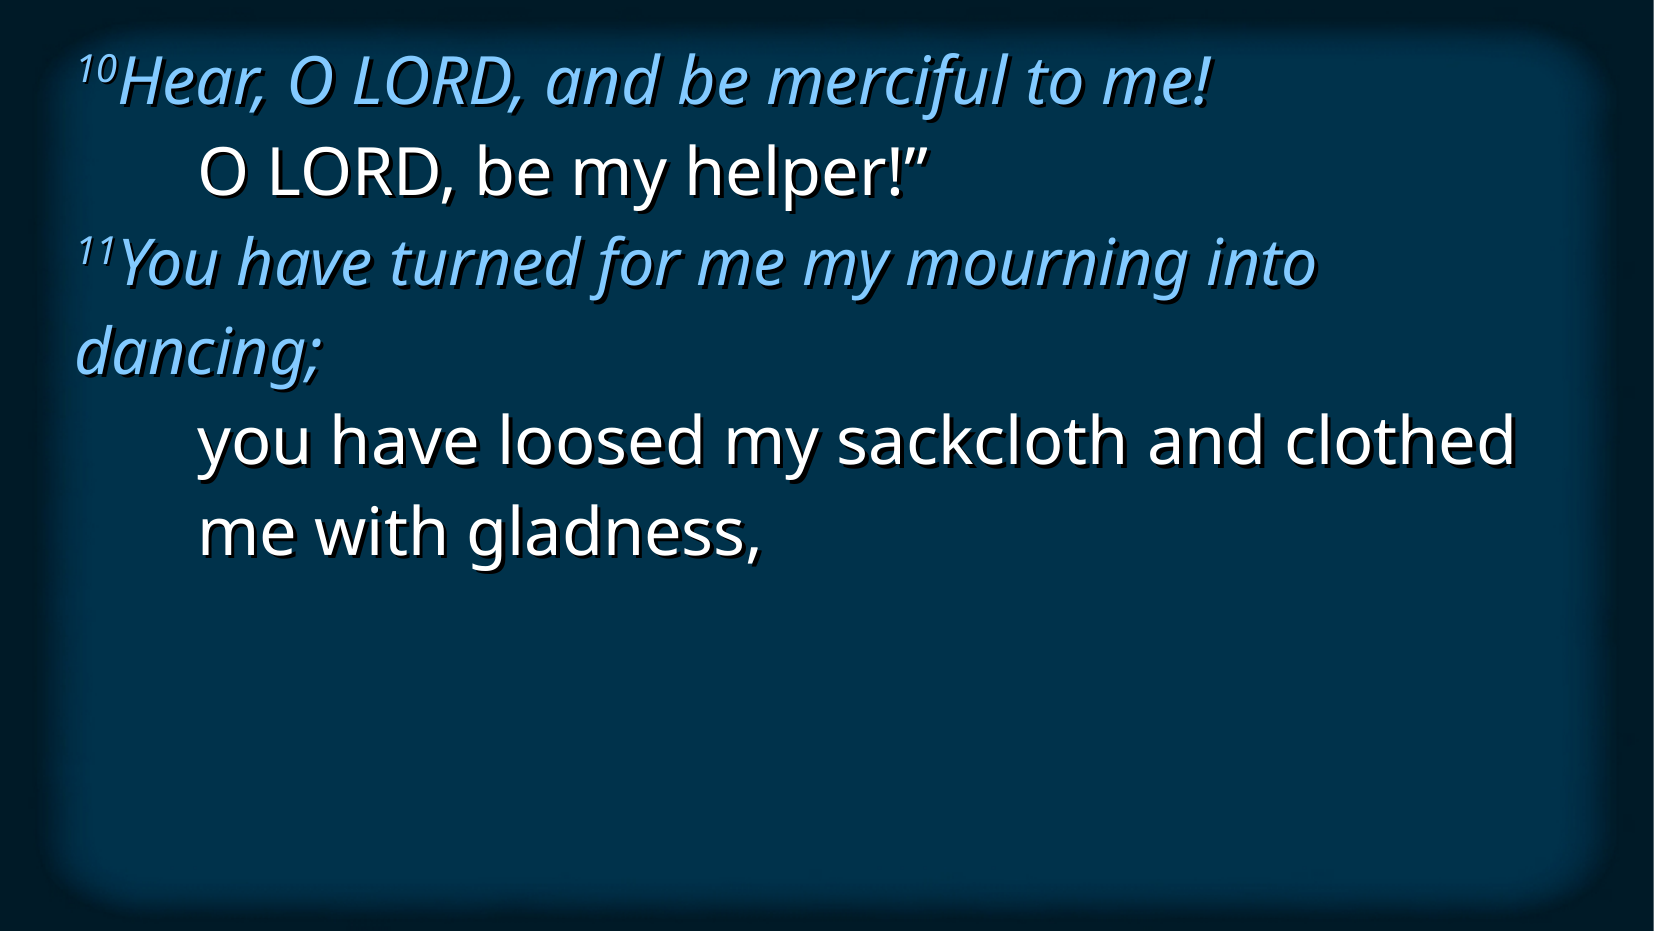

10Hear, O LORD, and be merciful to me!
 O LORD, be my helper!”
11You have turned for me my mourning into dancing;
 you have loosed my sackcloth and clothed
 me with gladness,